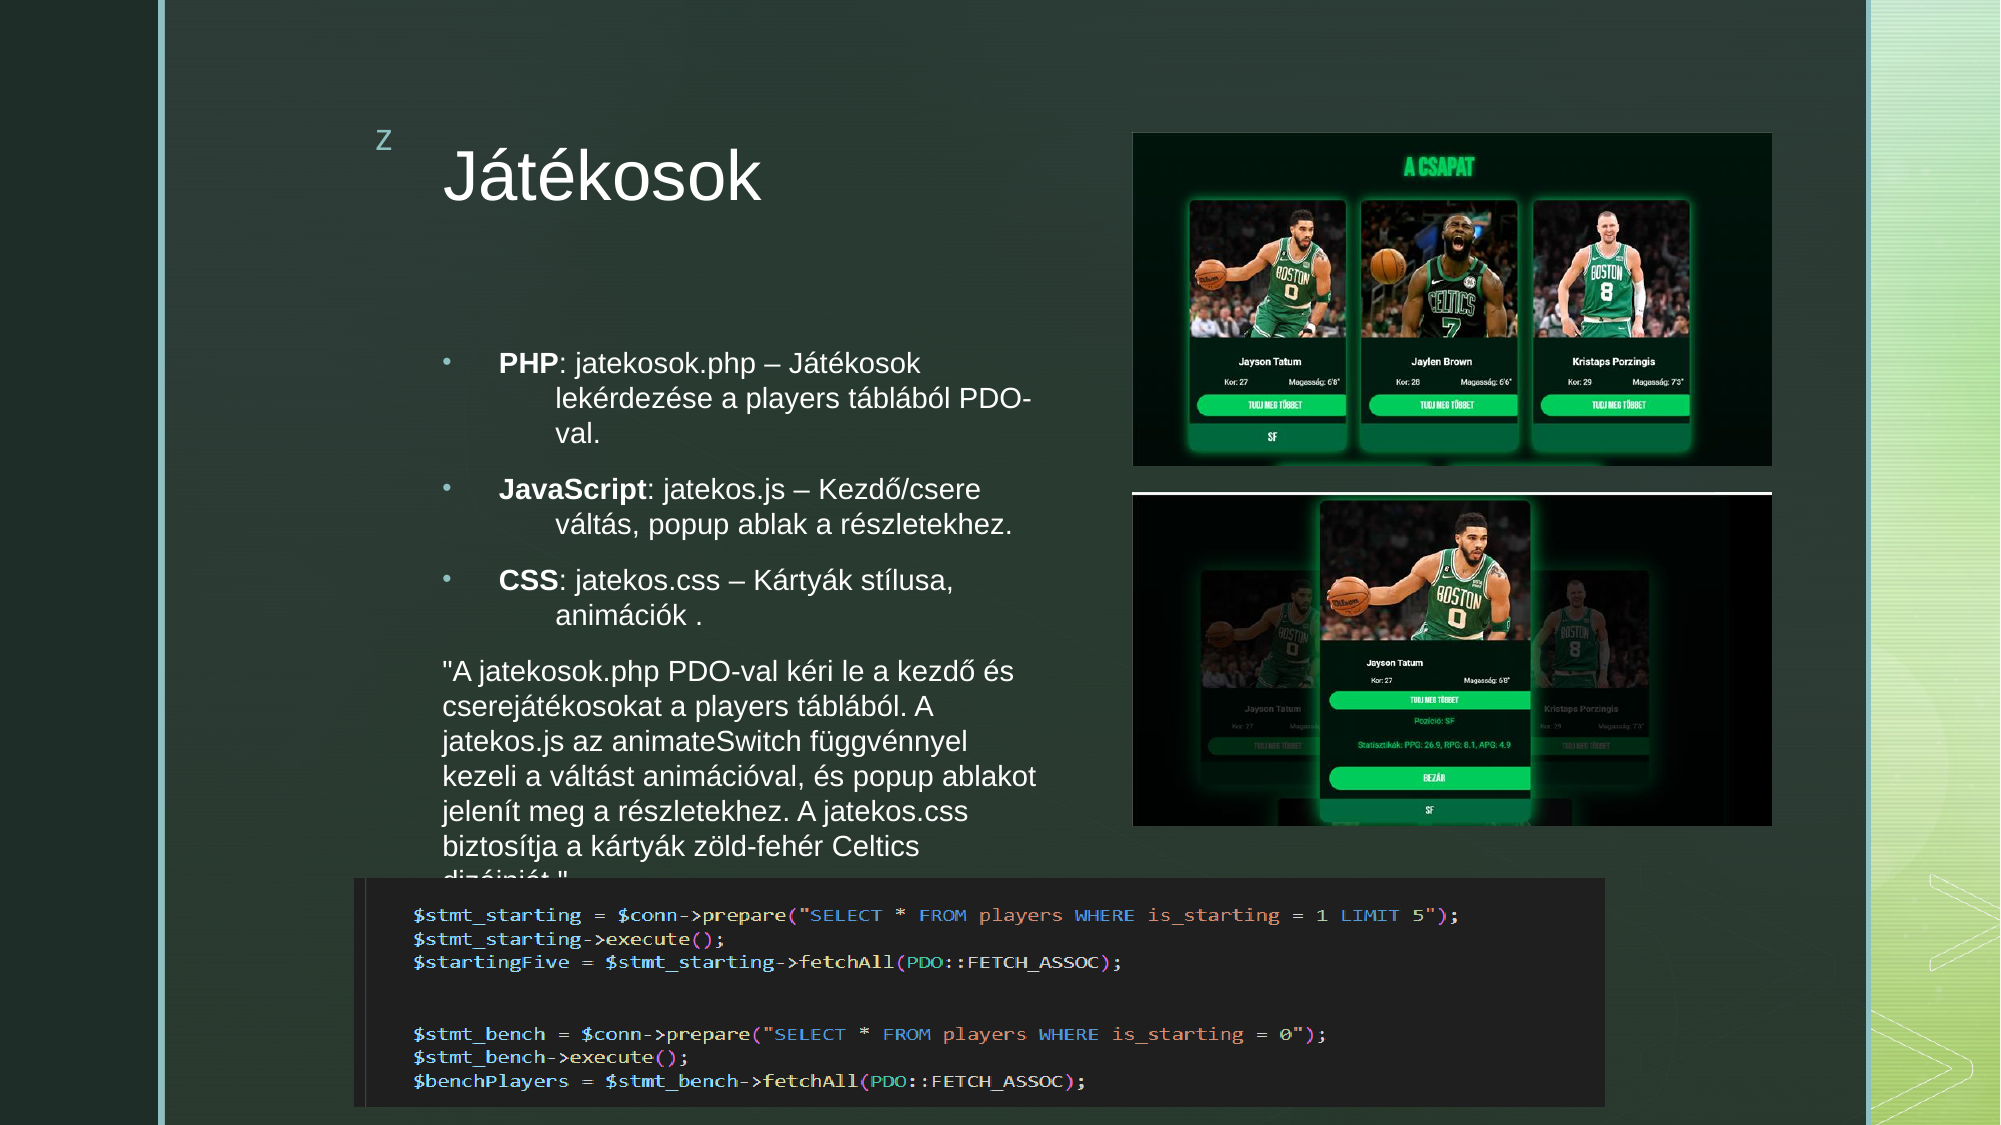

# Játékosok
PHP: jatekosok.php – Játékosok lekérdezése a players táblából PDO-val.
JavaScript: jatekos.js – Kezdő/csere váltás, popup ablak a részletekhez.
CSS: jatekos.css – Kártyák stílusa, animációk .
"A jatekosok.php PDO-val kéri le a kezdő és cserejátékosokat a players táblából. A jatekos.js az animateSwitch függvénnyel kezeli a váltást animációval, és popup ablakot jelenít meg a részletekhez. A jatekos.css biztosítja a kártyák zöld-fehér Celtics dizájnját."